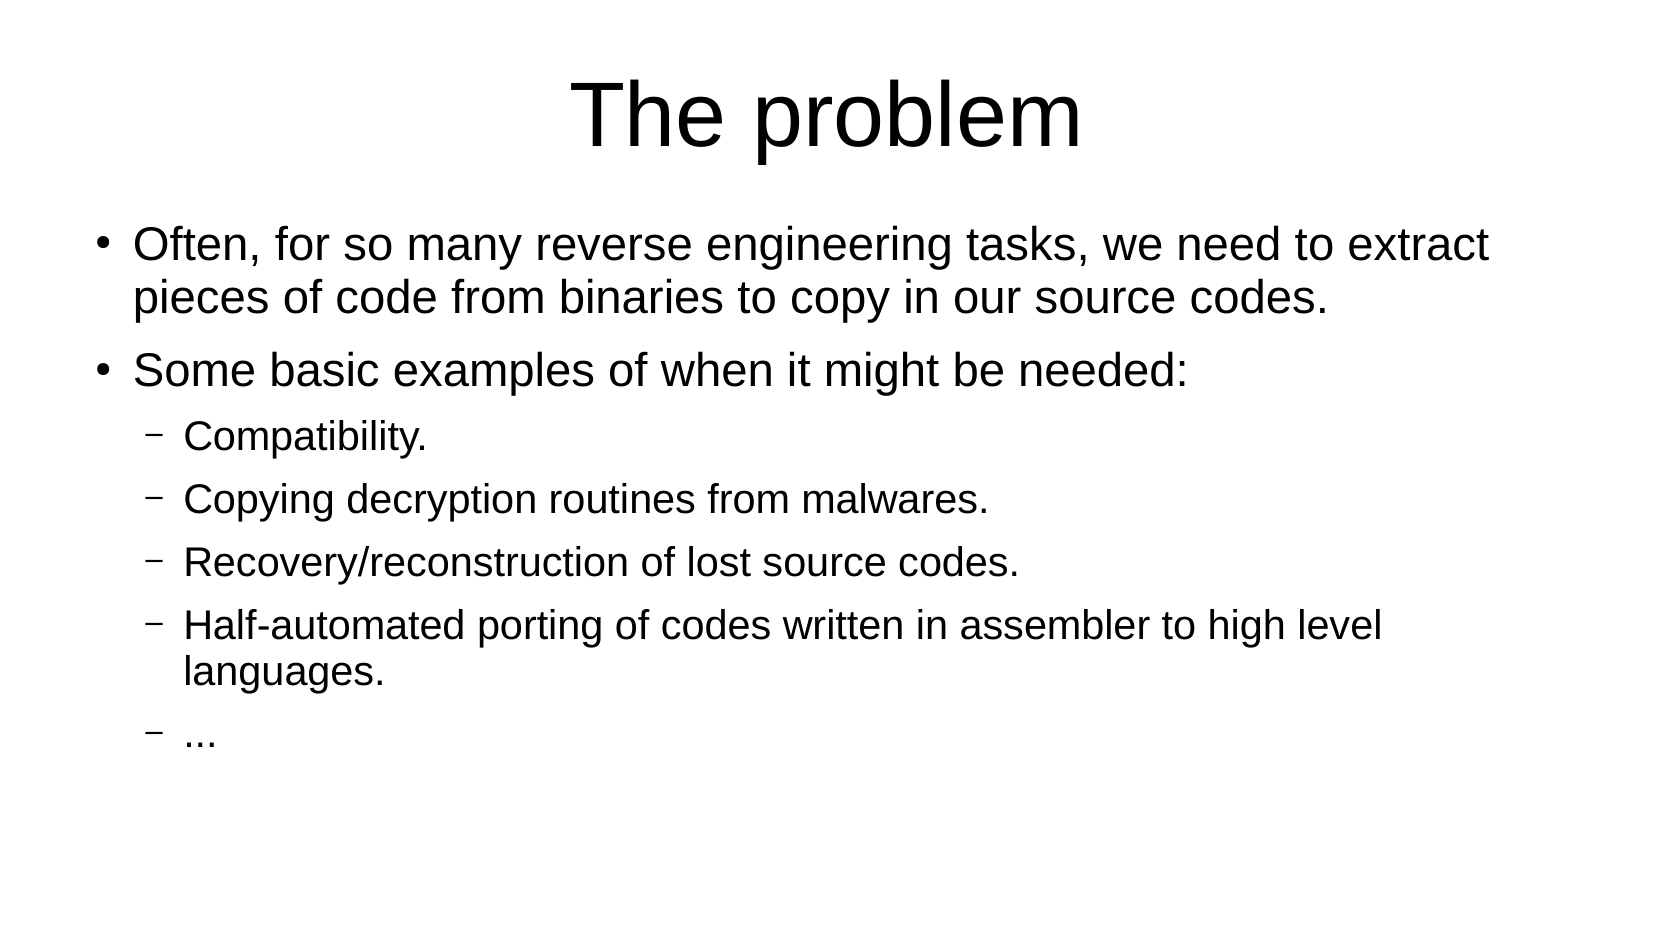

# The problem
Often, for so many reverse engineering tasks, we need to extract pieces of code from binaries to copy in our source codes.
Some basic examples of when it might be needed:
Compatibility.
Copying decryption routines from malwares.
Recovery/reconstruction of lost source codes.
Half-automated porting of codes written in assembler to high level languages.
...